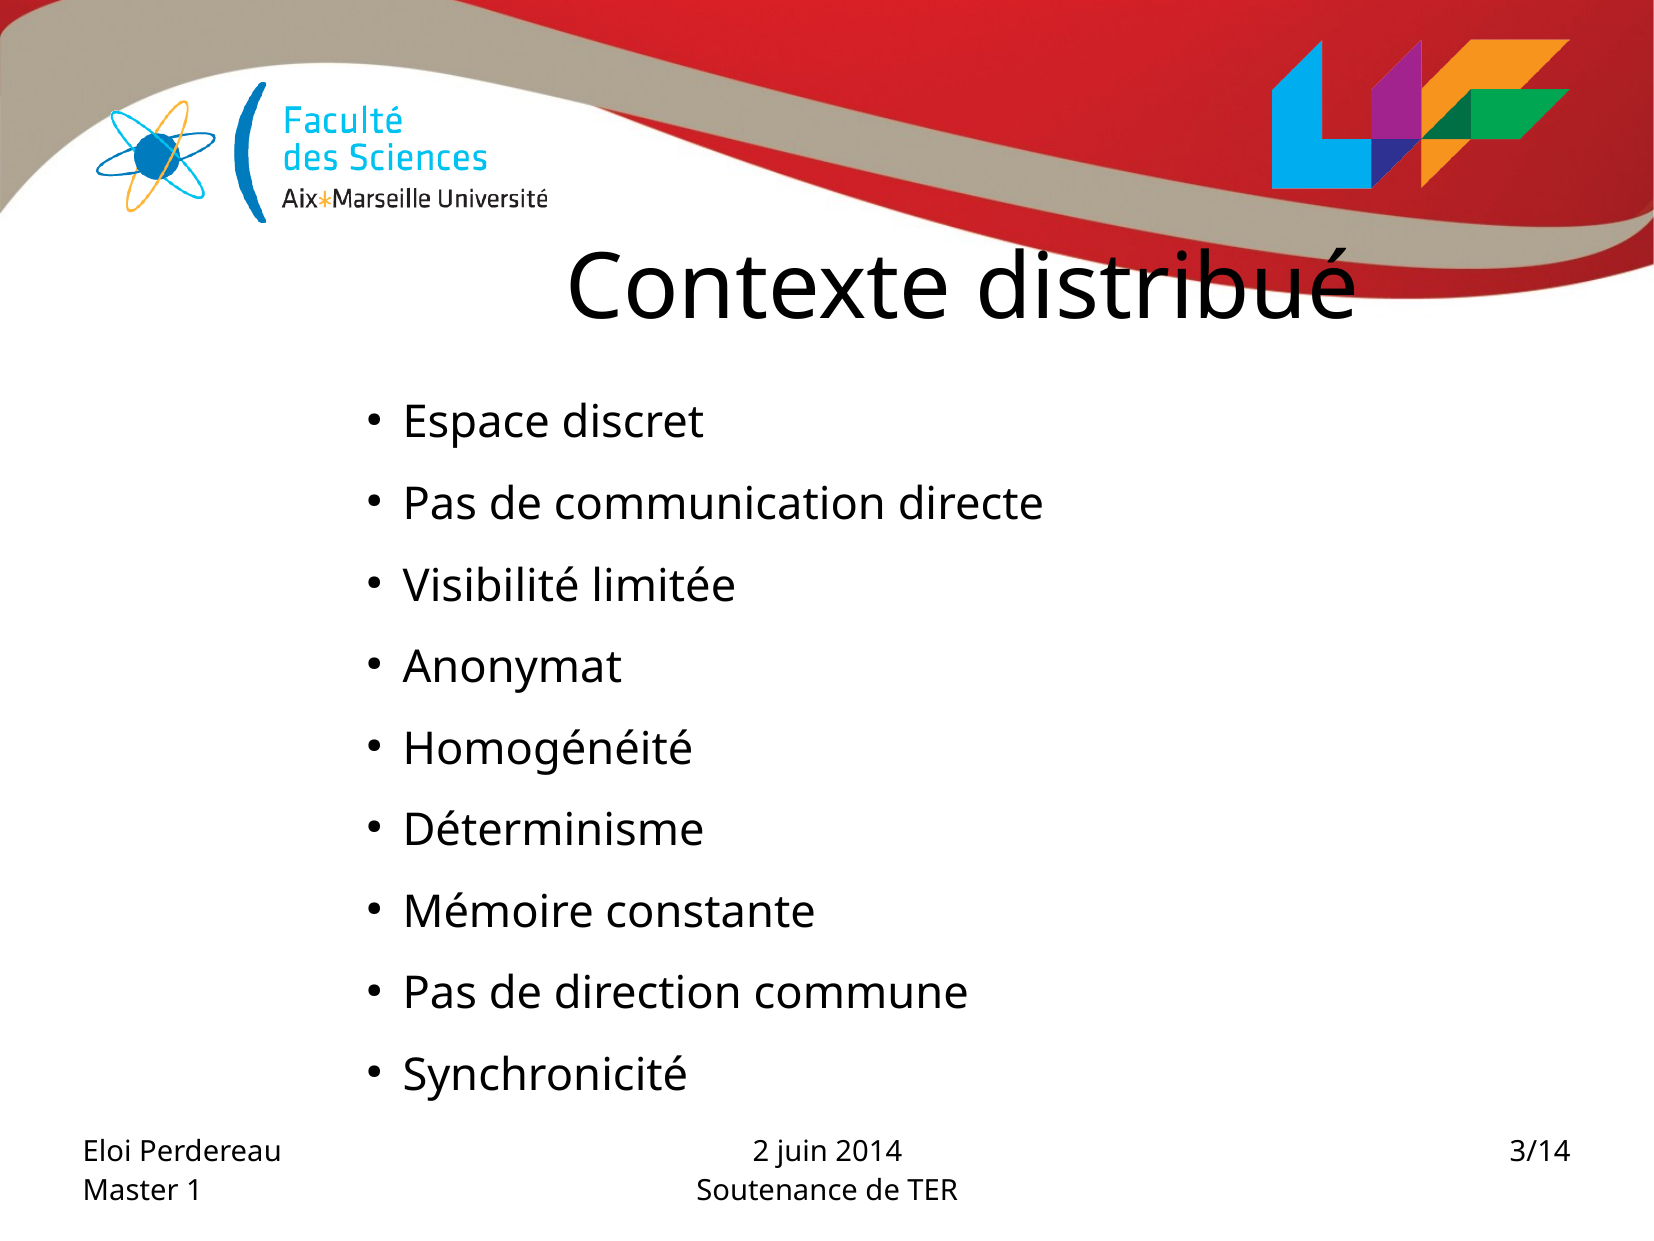

# Contexte distribué
Espace discret
Pas de communication directe
Visibilité limitée
Anonymat
Homogénéité
Déterminisme
Mémoire constante
Pas de direction commune
Synchronicité
3